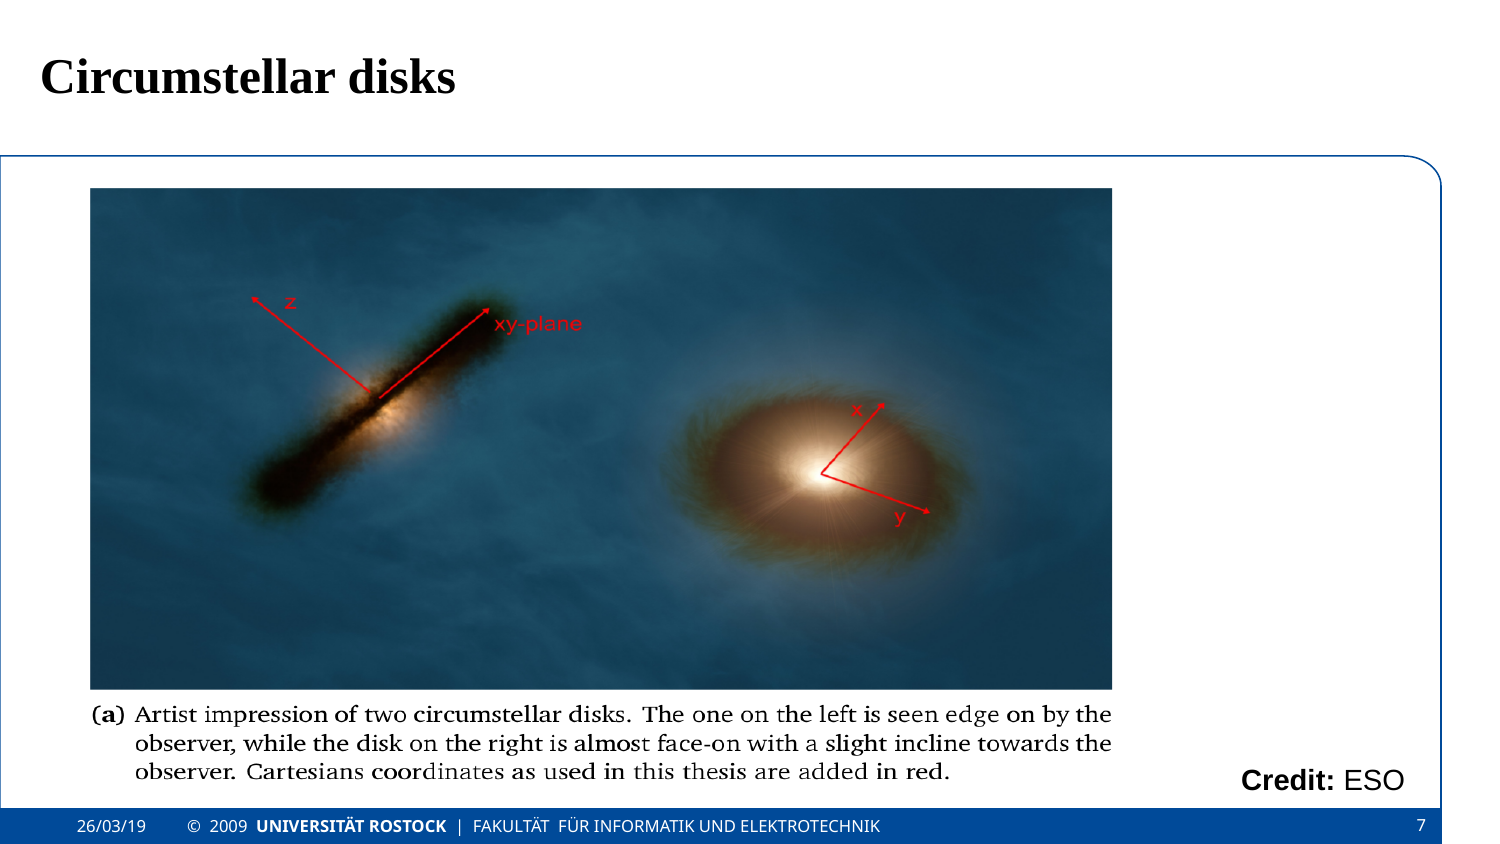

Circumstellar disks
Credit: ESO
© 2009 UNIVERSITÄT ROSTOCK | FAKULTÄT FÜR INFORMATIK UND ELEKTROTECHNIK
26/03/19